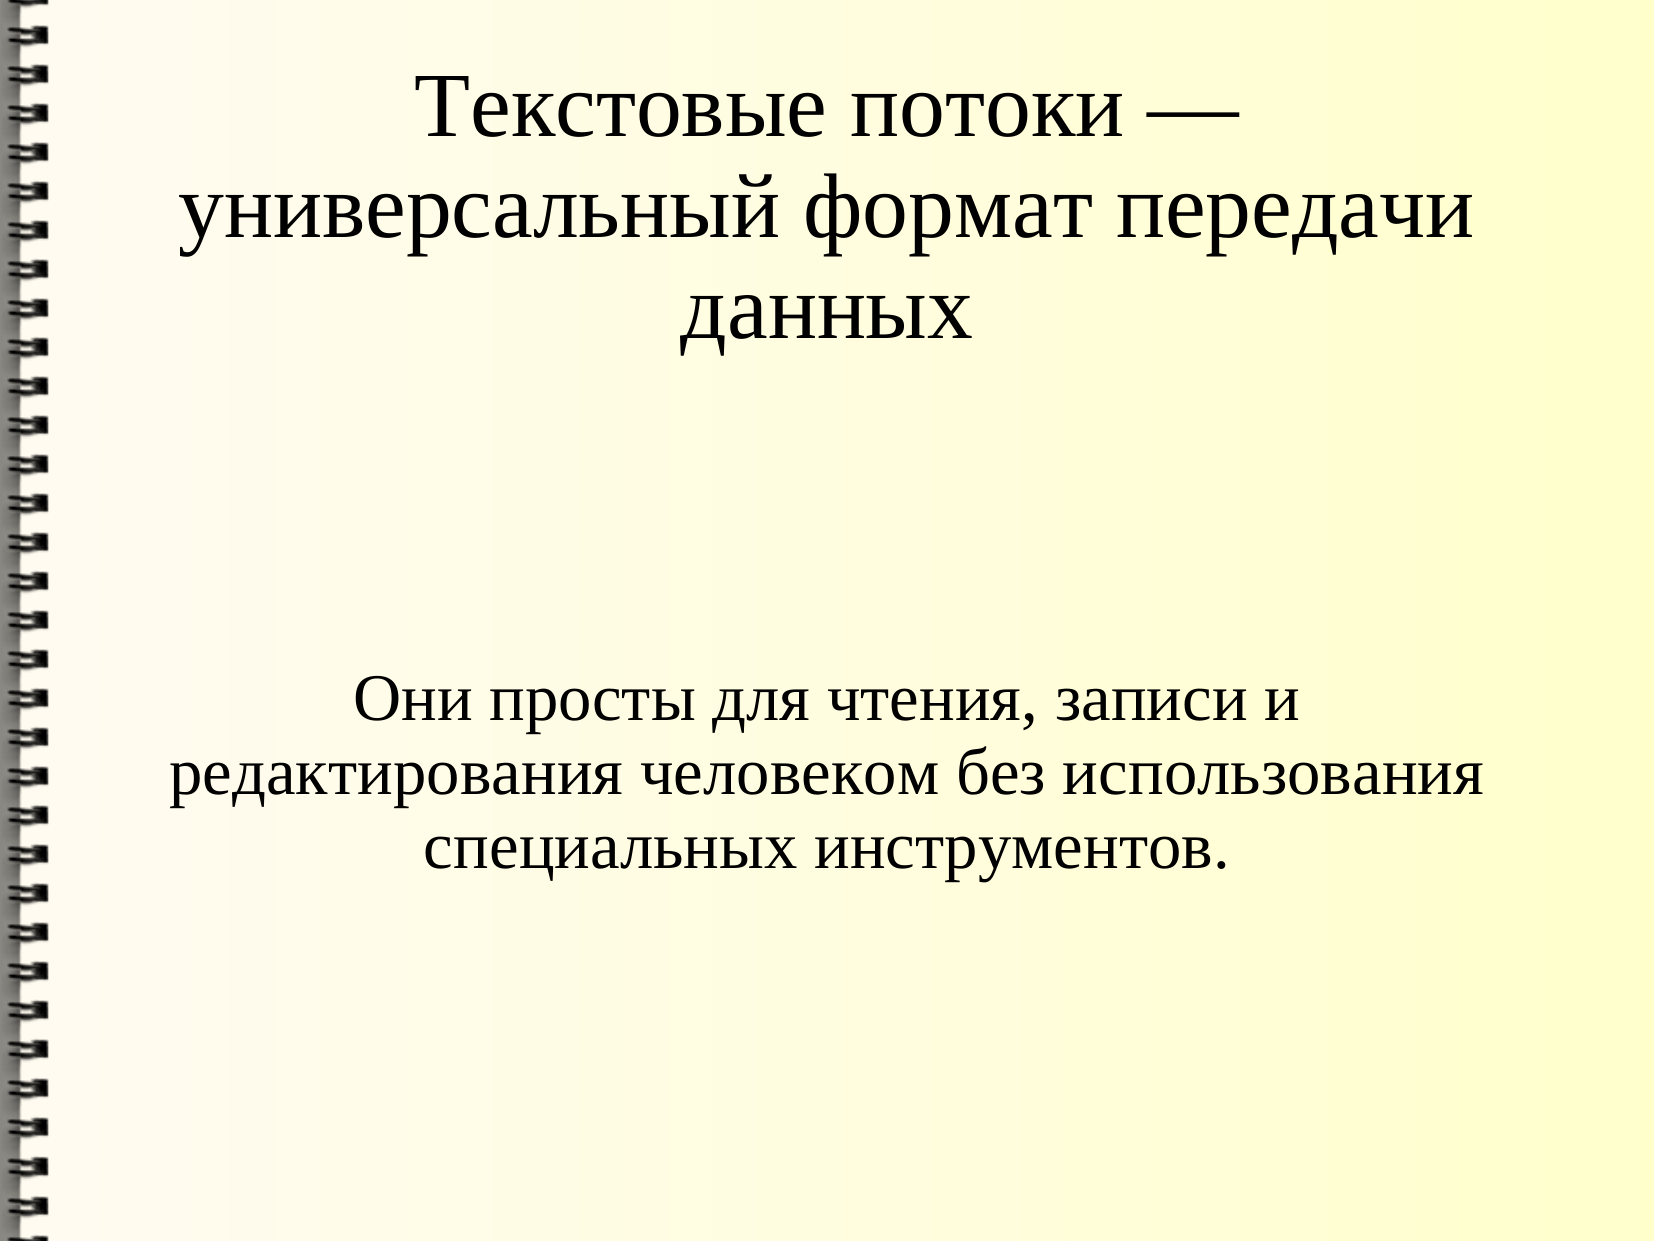

# Текстовые потоки — универсальный формат передачи данных
Они просты для чтения, записи и редактирования человеком без использования специальных инструментов.